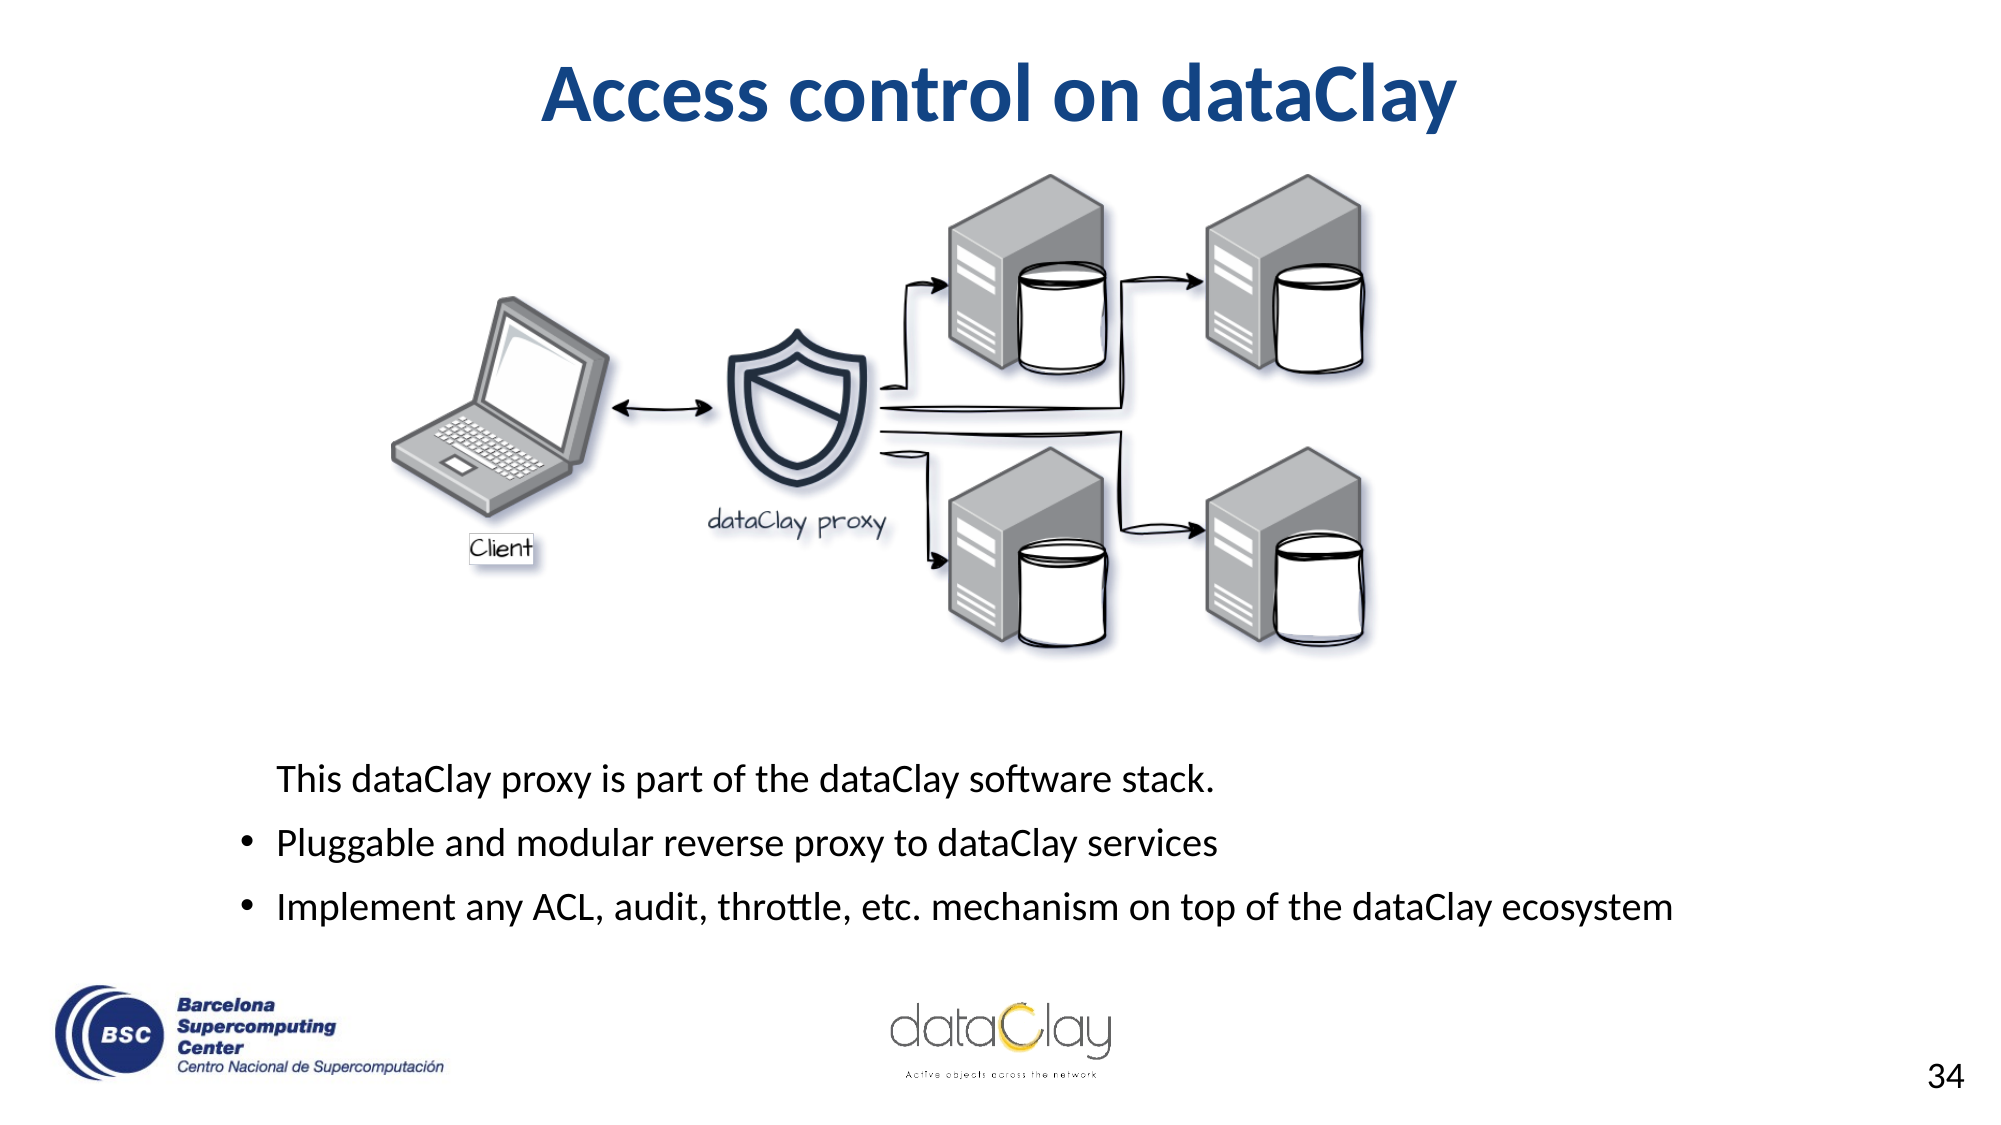

# Access control on dataClay
This dataClay proxy is part of the dataClay software stack.
Pluggable and modular reverse proxy to dataClay services
Implement any ACL, audit, throttle, etc. mechanism on top of the dataClay ecosystem